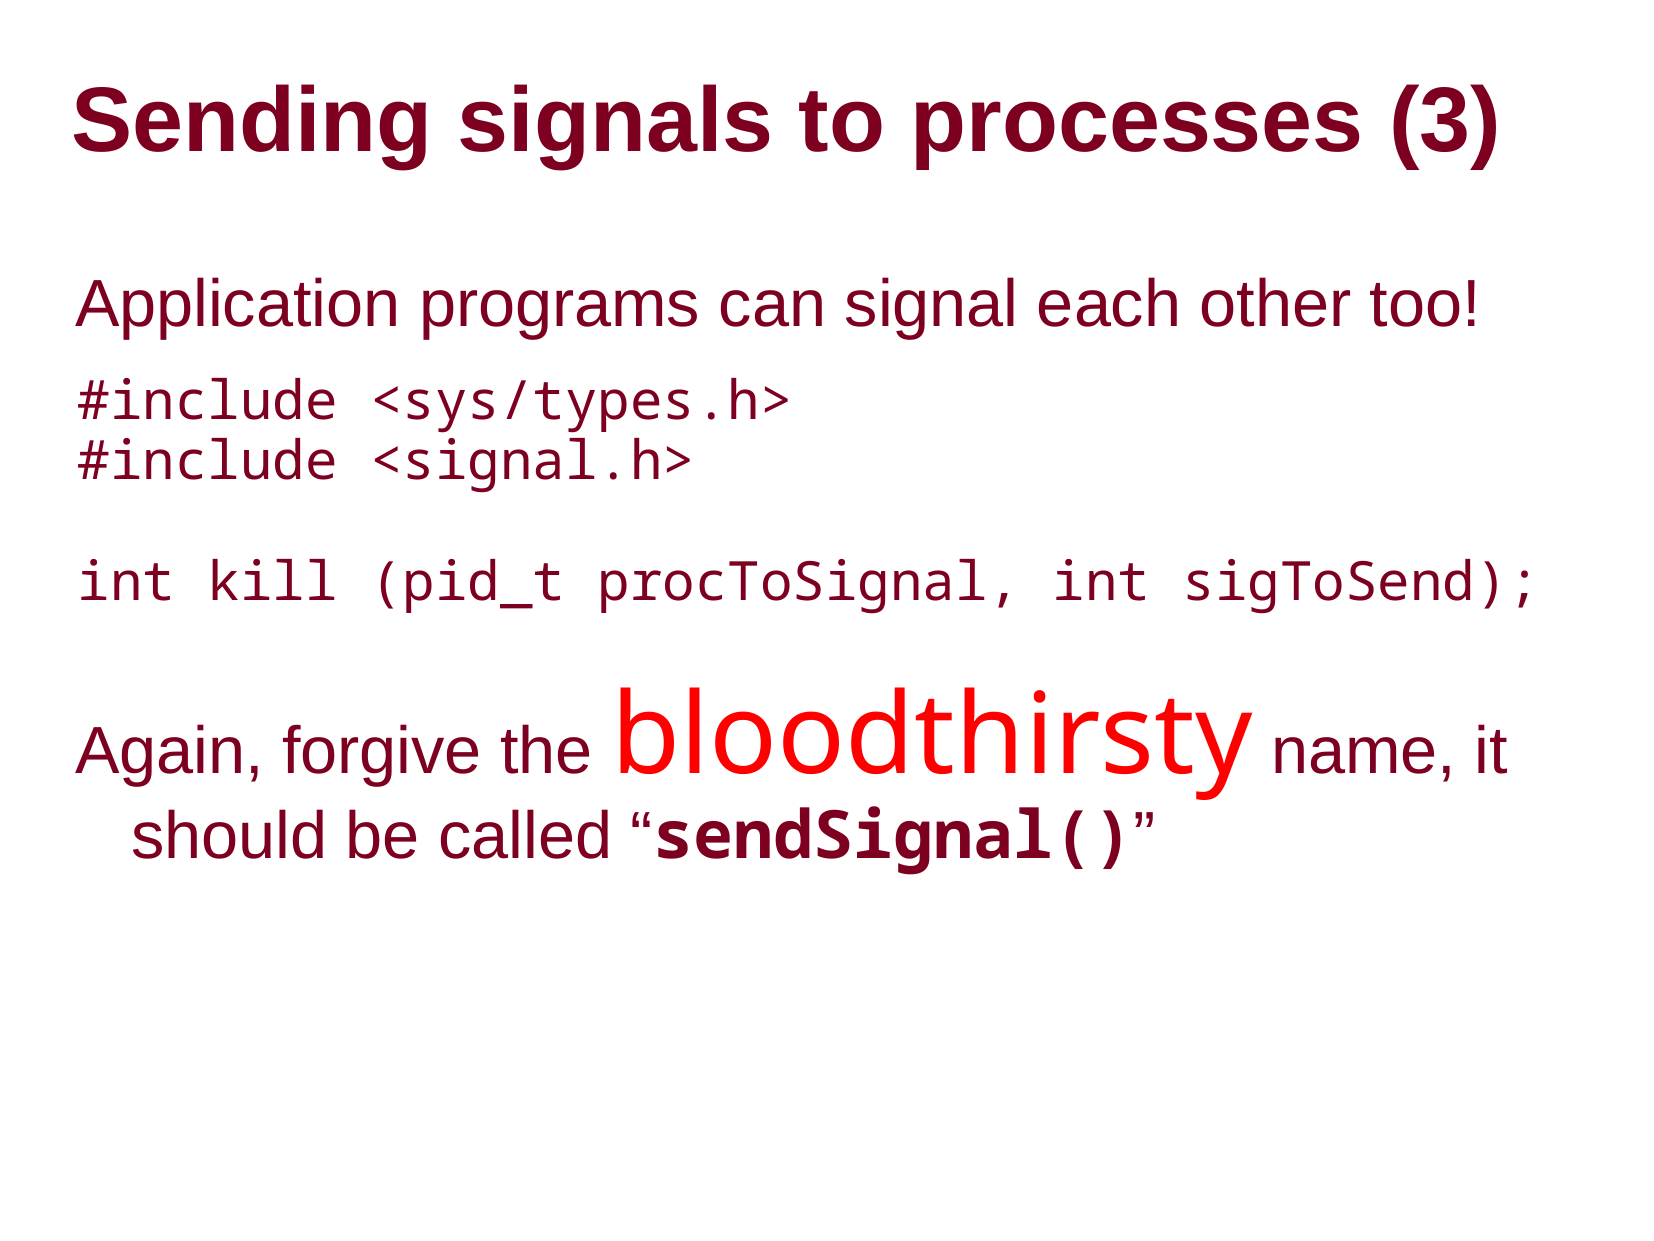

# Sending signals to processes (3)
Application programs can signal each other too!
#include <sys/types.h>
#include <signal.h>
int kill (pid_t procToSignal, int sigToSend);
Again, forgive the bloodthirsty name, it should be called “sendSignal()”